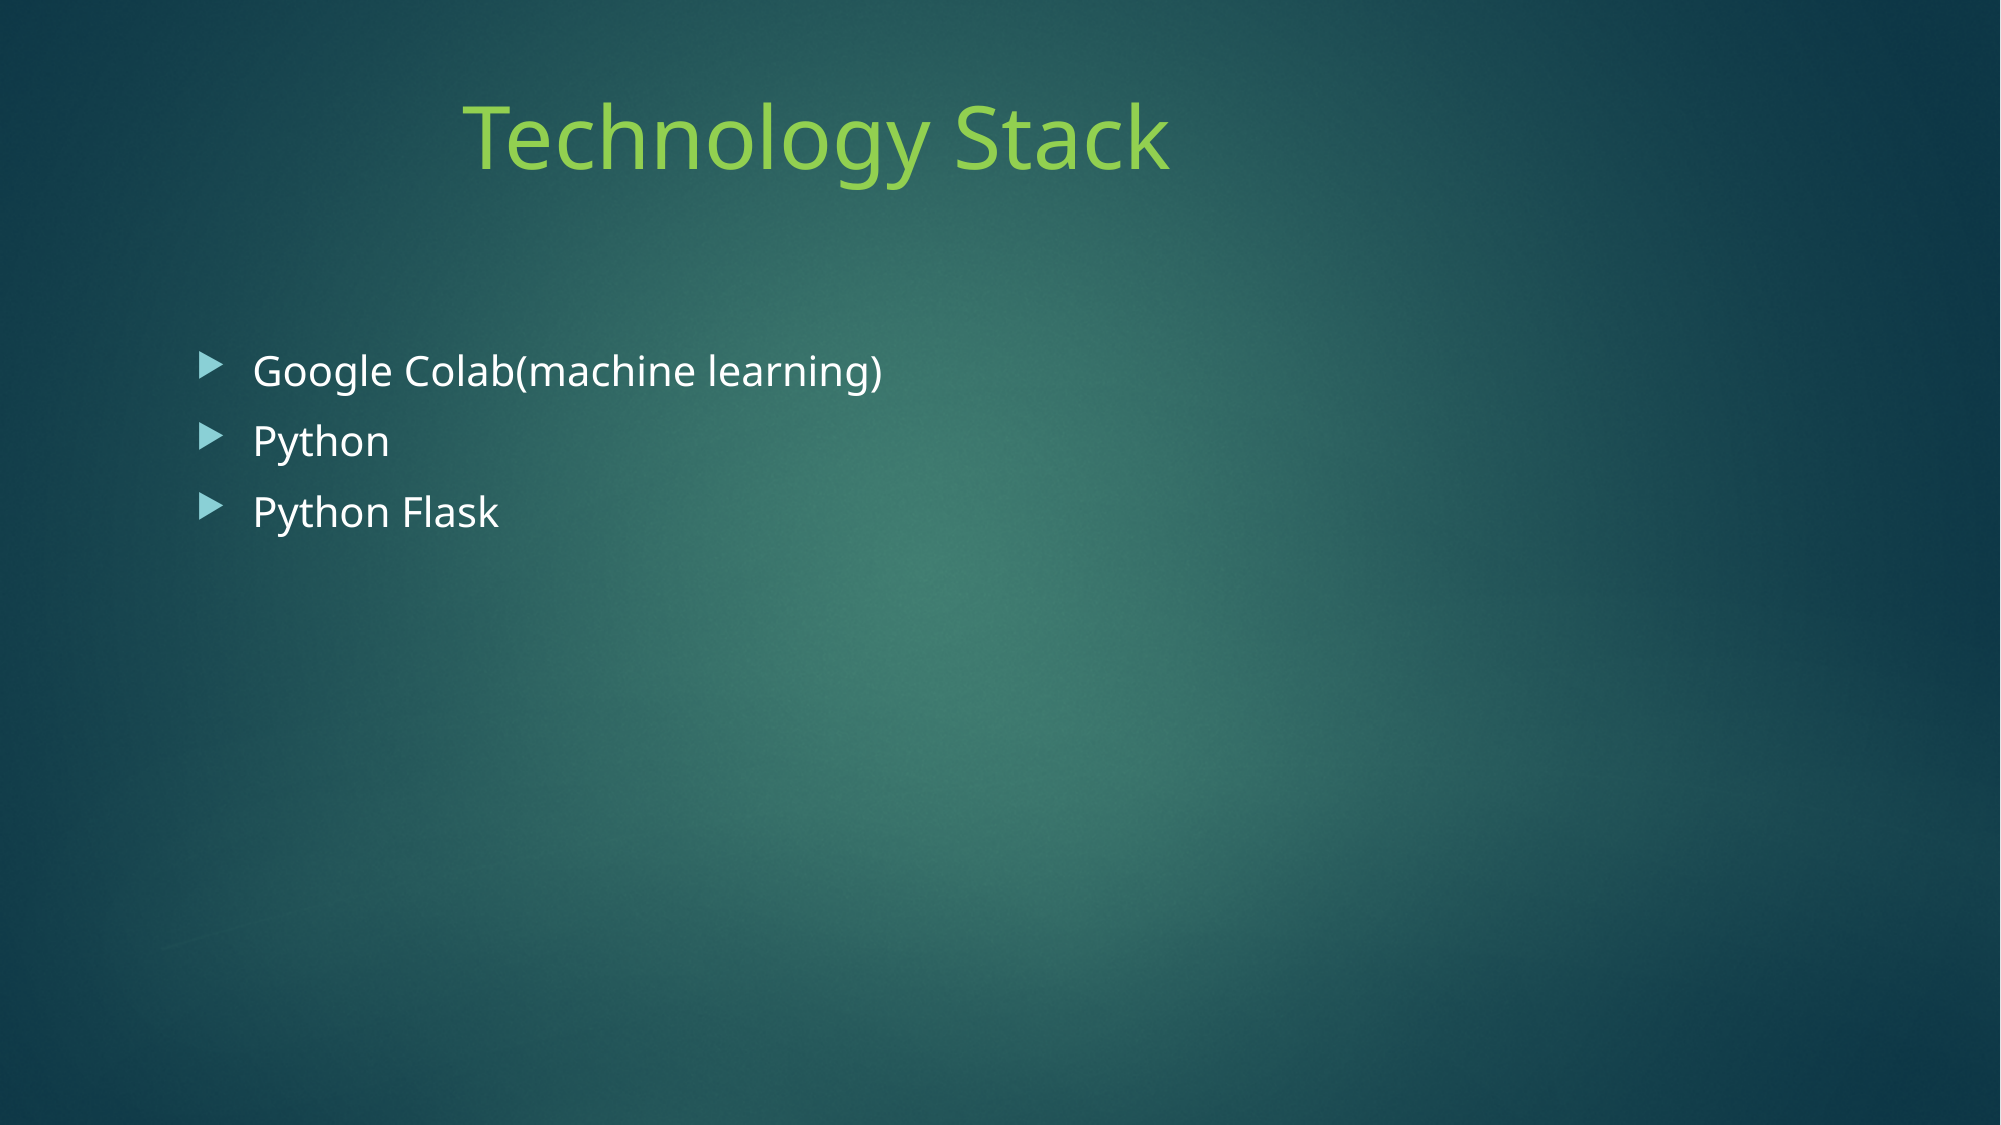

# Technology Stack
Google Colab(machine learning)
Python
Python Flask